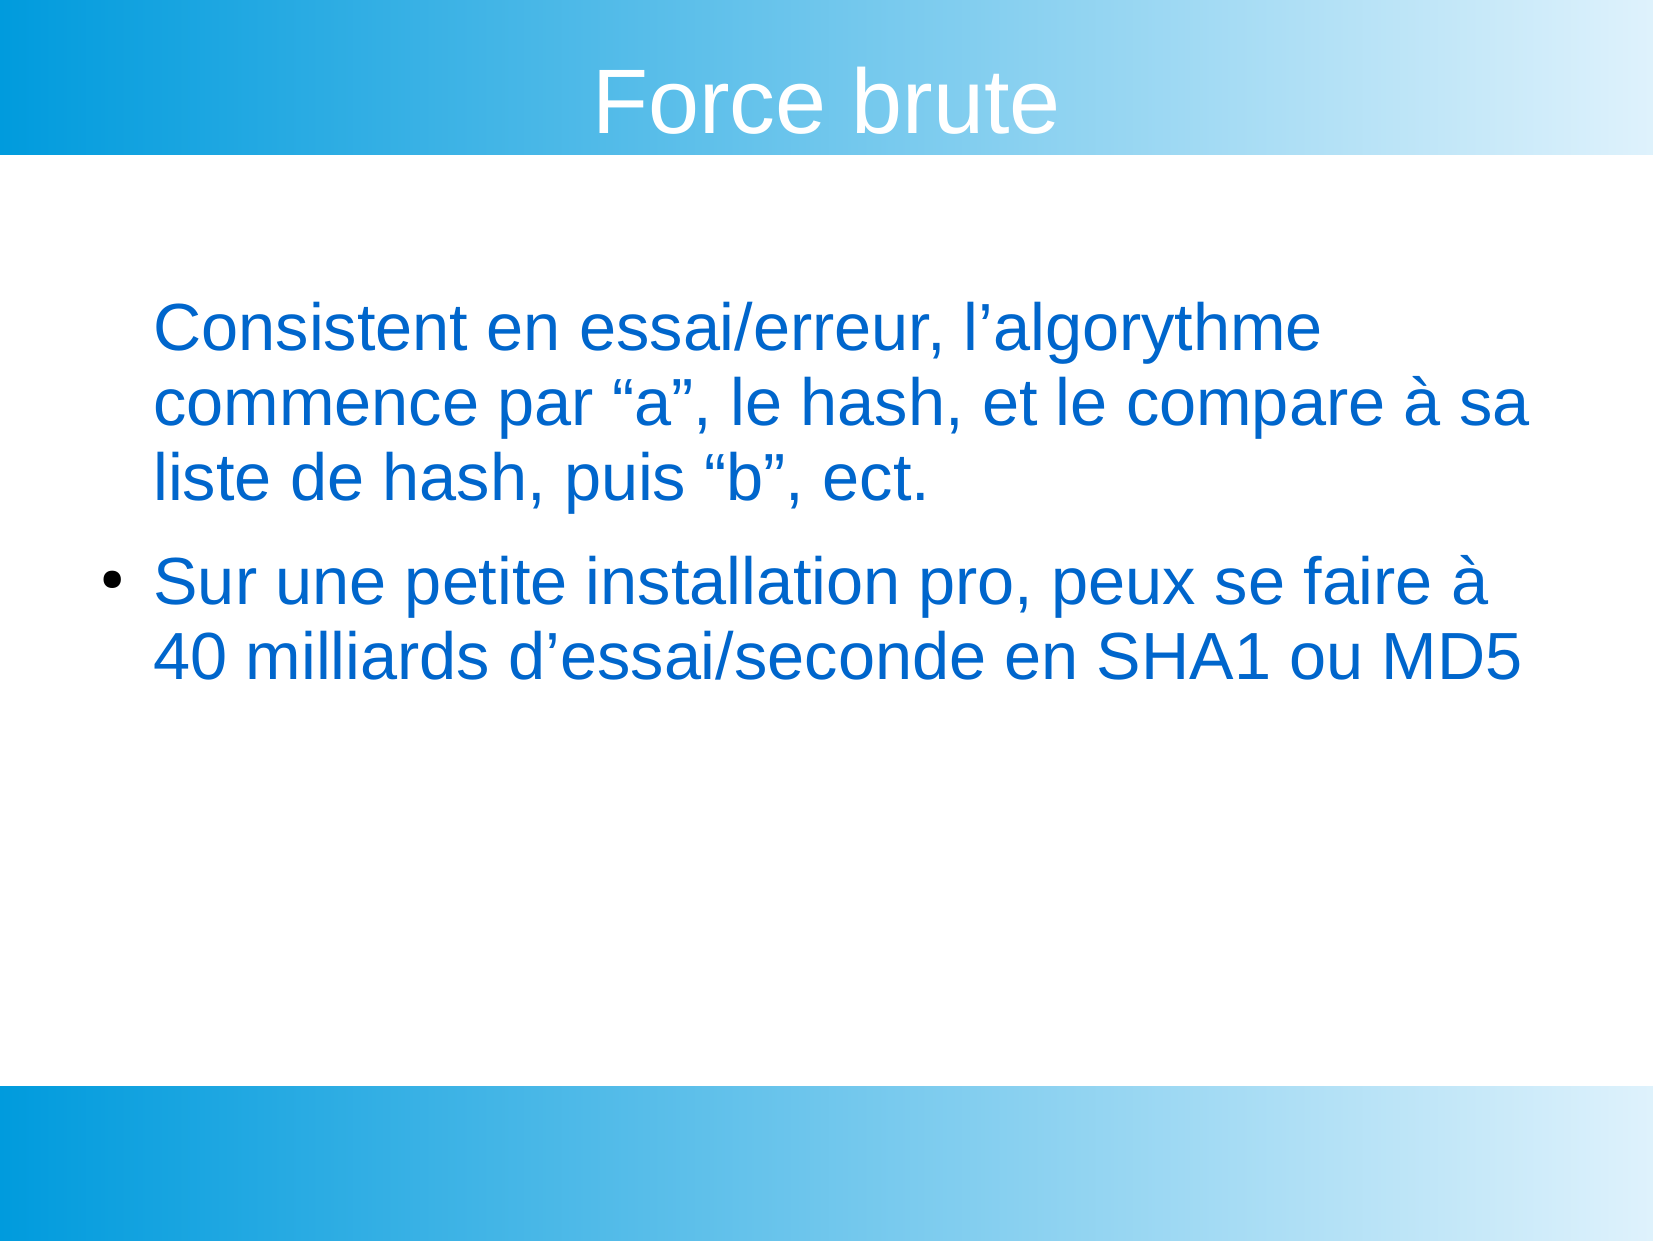

# Force brute
Consistent en essai/erreur, l’algorythme commence par “a”, le hash, et le compare à sa liste de hash, puis “b”, ect.
Sur une petite installation pro, peux se faire à 40 milliards d’essai/seconde en SHA1 ou MD5